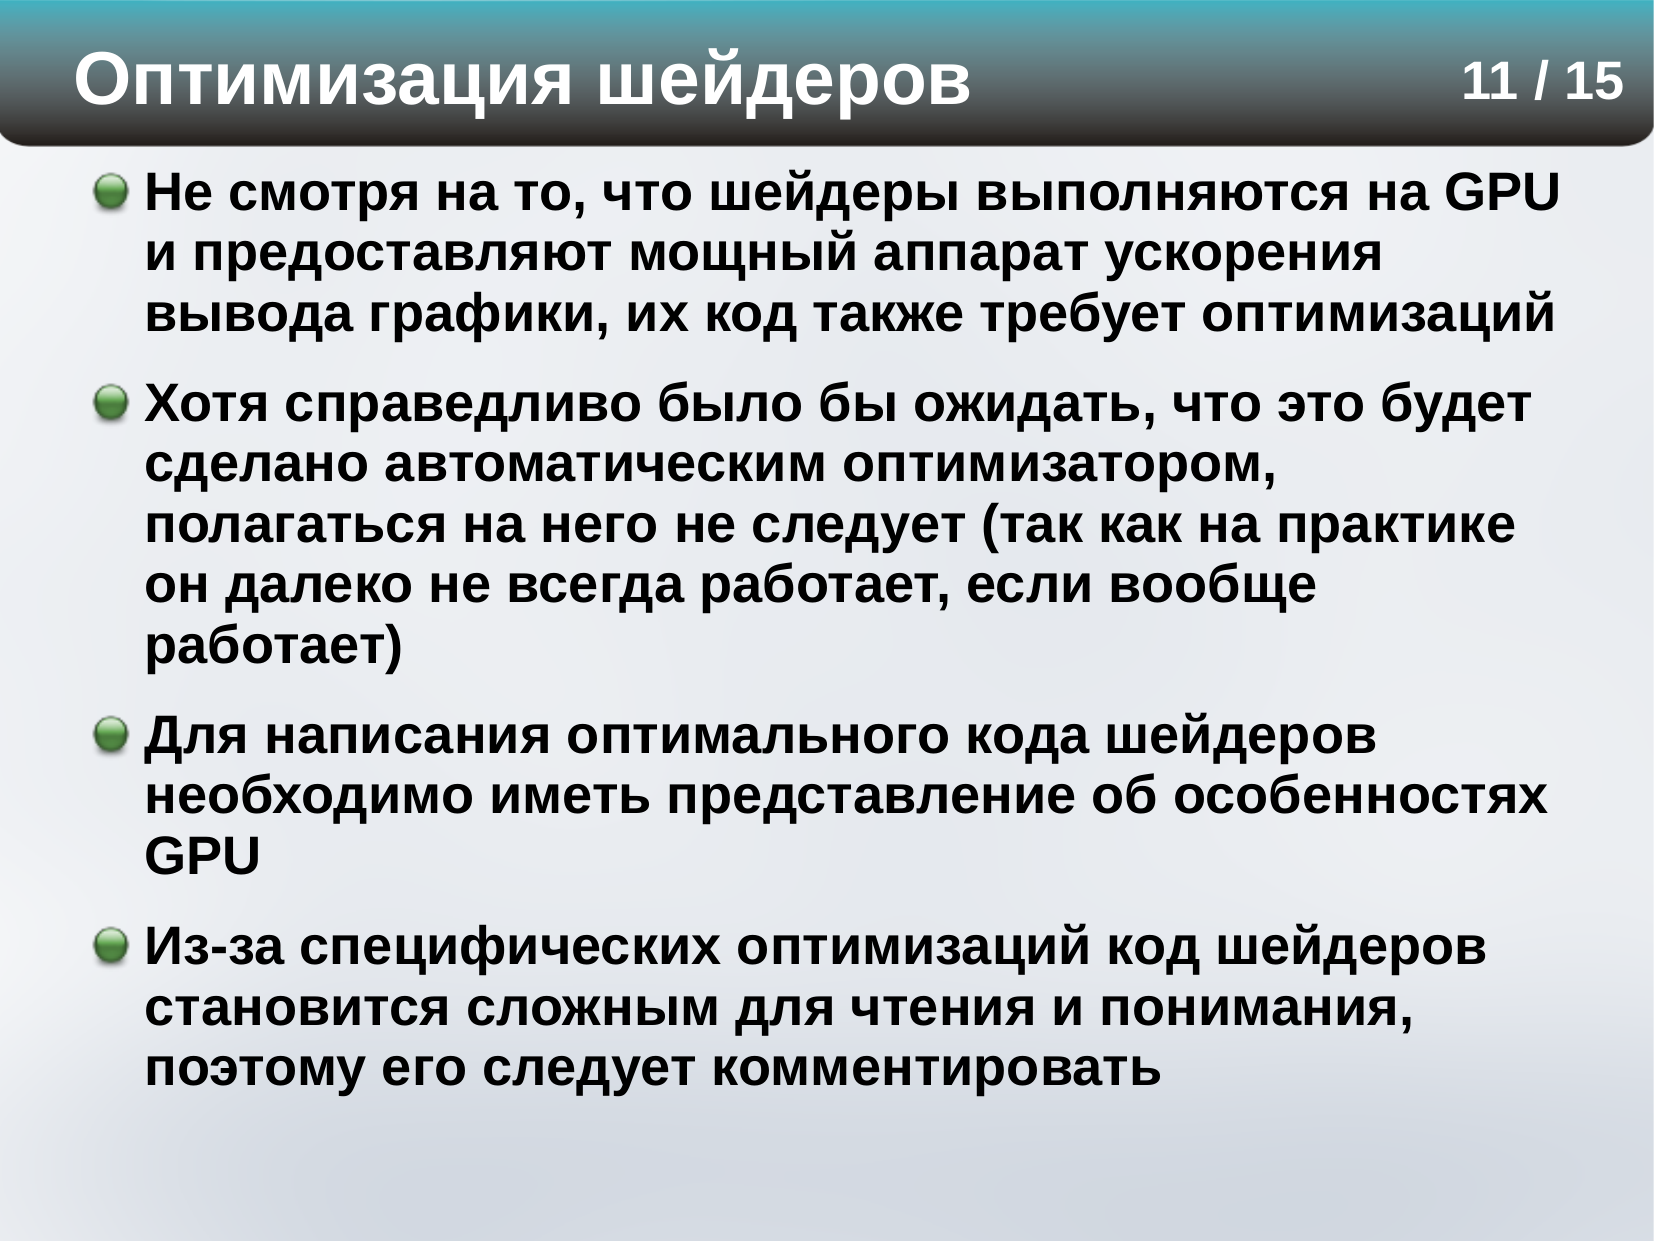

Оптимизация шейдеров
Не смотря на то, что шейдеры выполняются на GPU и предоставляют мощный аппарат ускорения вывода графики, их код также требует оптимизаций
Хотя справедливо было бы ожидать, что это будет сделано автоматическим оптимизатором, полагаться на него не следует (так как на практике он далеко не всегда работает, если вообще работает)
Для написания оптимального кода шейдеров необходимо иметь представление об особенностях GPU
Из-за специфических оптимизаций код шейдеров становится сложным для чтения и понимания, поэтому его следует комментировать